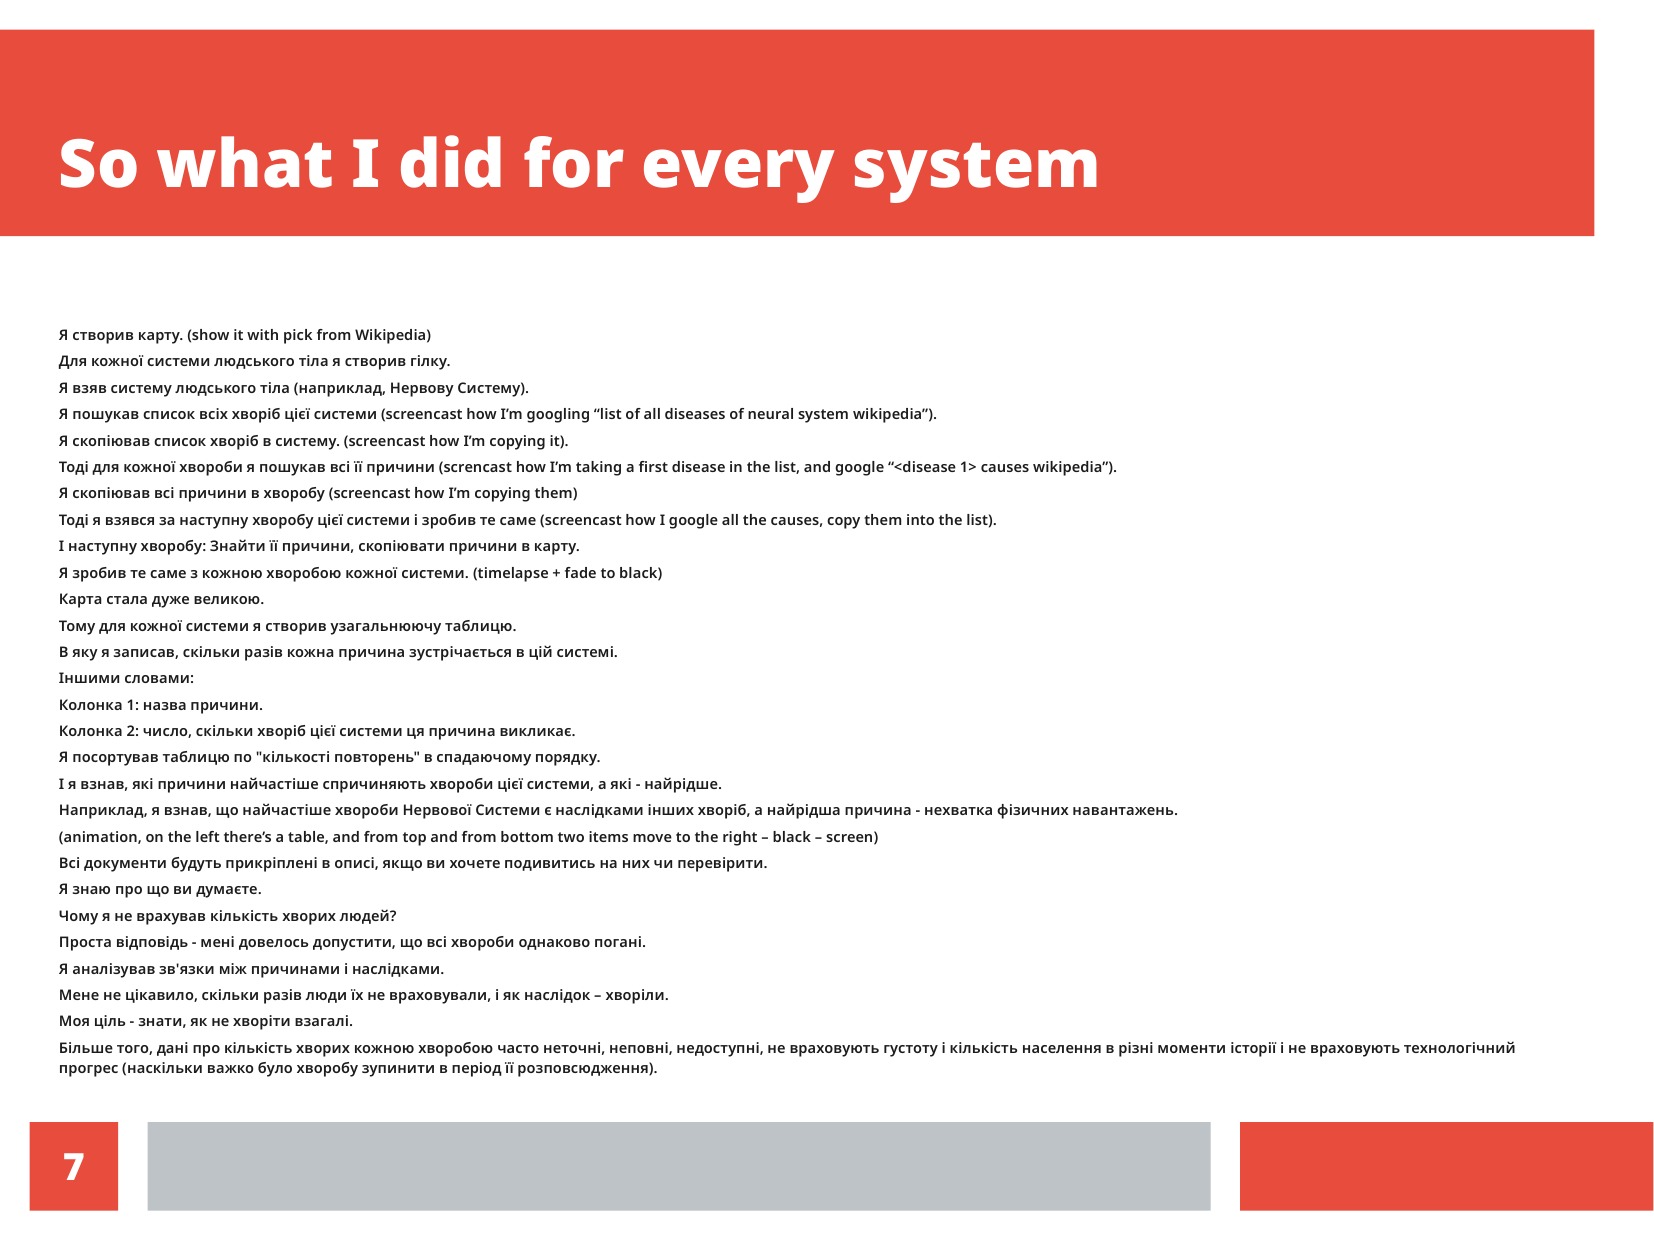

# So what I did for every system
Я створив карту. (show it with pick from Wikipedia)
Для кожної системи людського тіла я створив гілку.
Я взяв систему людського тіла (наприклад, Нервову Систему).
Я пошукав список всіх хворіб цієї системи (screencast how I’m googling “list of all diseases of neural system wikipedia”).
Я скопіював список хворіб в систему. (screencast how I’m copying it).
Тоді для кожної хвороби я пошукав всі її причини (screncast how I’m taking a first disease in the list, and google “<disease 1> causes wikipedia”).
Я скопіював всі причини в хворобу (screencast how I’m copying them)
Тоді я взявся за наступну хворобу цієї системи і зробив те саме (screencast how I google all the causes, copy them into the list).
І наступну хворобу: Знайти її причини, скопіювати причини в карту.
Я зробив те саме з кожною хворобою кожної системи. (timelapse + fade to black)
Карта стала дуже великою.
Тому для кожної системи я створив узагальнюючу таблицю.
В яку я записав, скільки разів кожна причина зустрічається в цій системі.
Іншими словами:
Колонка 1: назва причини.
Колонка 2: число, скільки хворіб цієї системи ця причина викликає.
Я посортував таблицю по "кількості повторень" в спадаючому порядку.
І я взнав, які причини найчастіше спричиняють хвороби цієї системи, а які - найрідше.
Наприклад, я взнав, що найчастіше хвороби Нервової Системи є наслідками інших хворіб, а найрідша причина - нехватка фізичних навантажень.
(animation, on the left there’s a table, and from top and from bottom two items move to the right – black – screen)
Всі документи будуть прикріплені в описі, якщо ви хочете подивитись на них чи перевірити.
Я знаю про що ви думаєте.
Чому я не врахував кількість хворих людей?
Проста відповідь - мені довелось допустити, що всі хвороби однаково погані.
Я аналізував зв'язки між причинами і наслідками.
Мене не цікавило, скільки разів люди їх не враховували, і як наслідок – хворіли.
Моя ціль - знати, як не хворіти взагалі.
Більше того, дані про кількість хворих кожною хворобою часто неточні, неповні, недоступні, не враховують густоту і кількість населення в різні моменти історії і не враховують технологічний прогрес (наскільки важко було хворобу зупинити в період її розповсюдження).
7